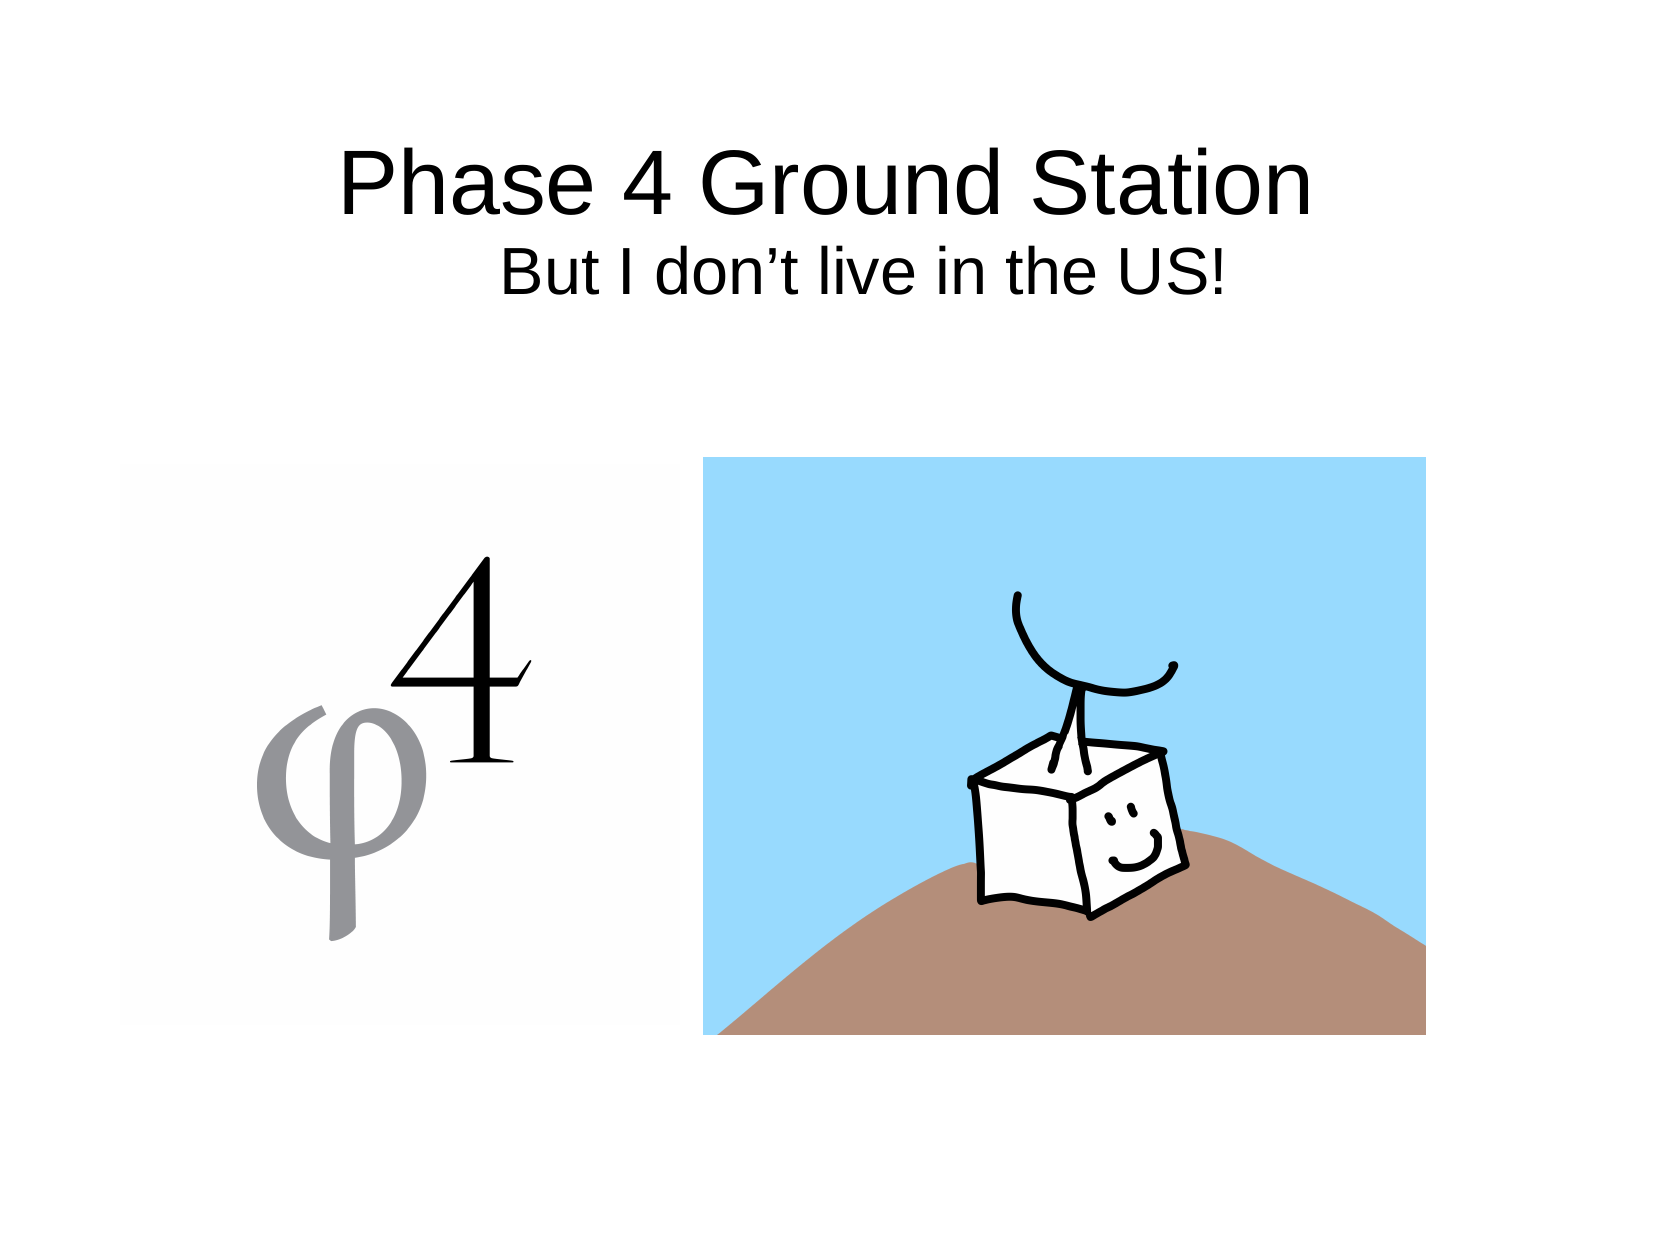

# Phase 4 Ground Station But I don’t live in the US!